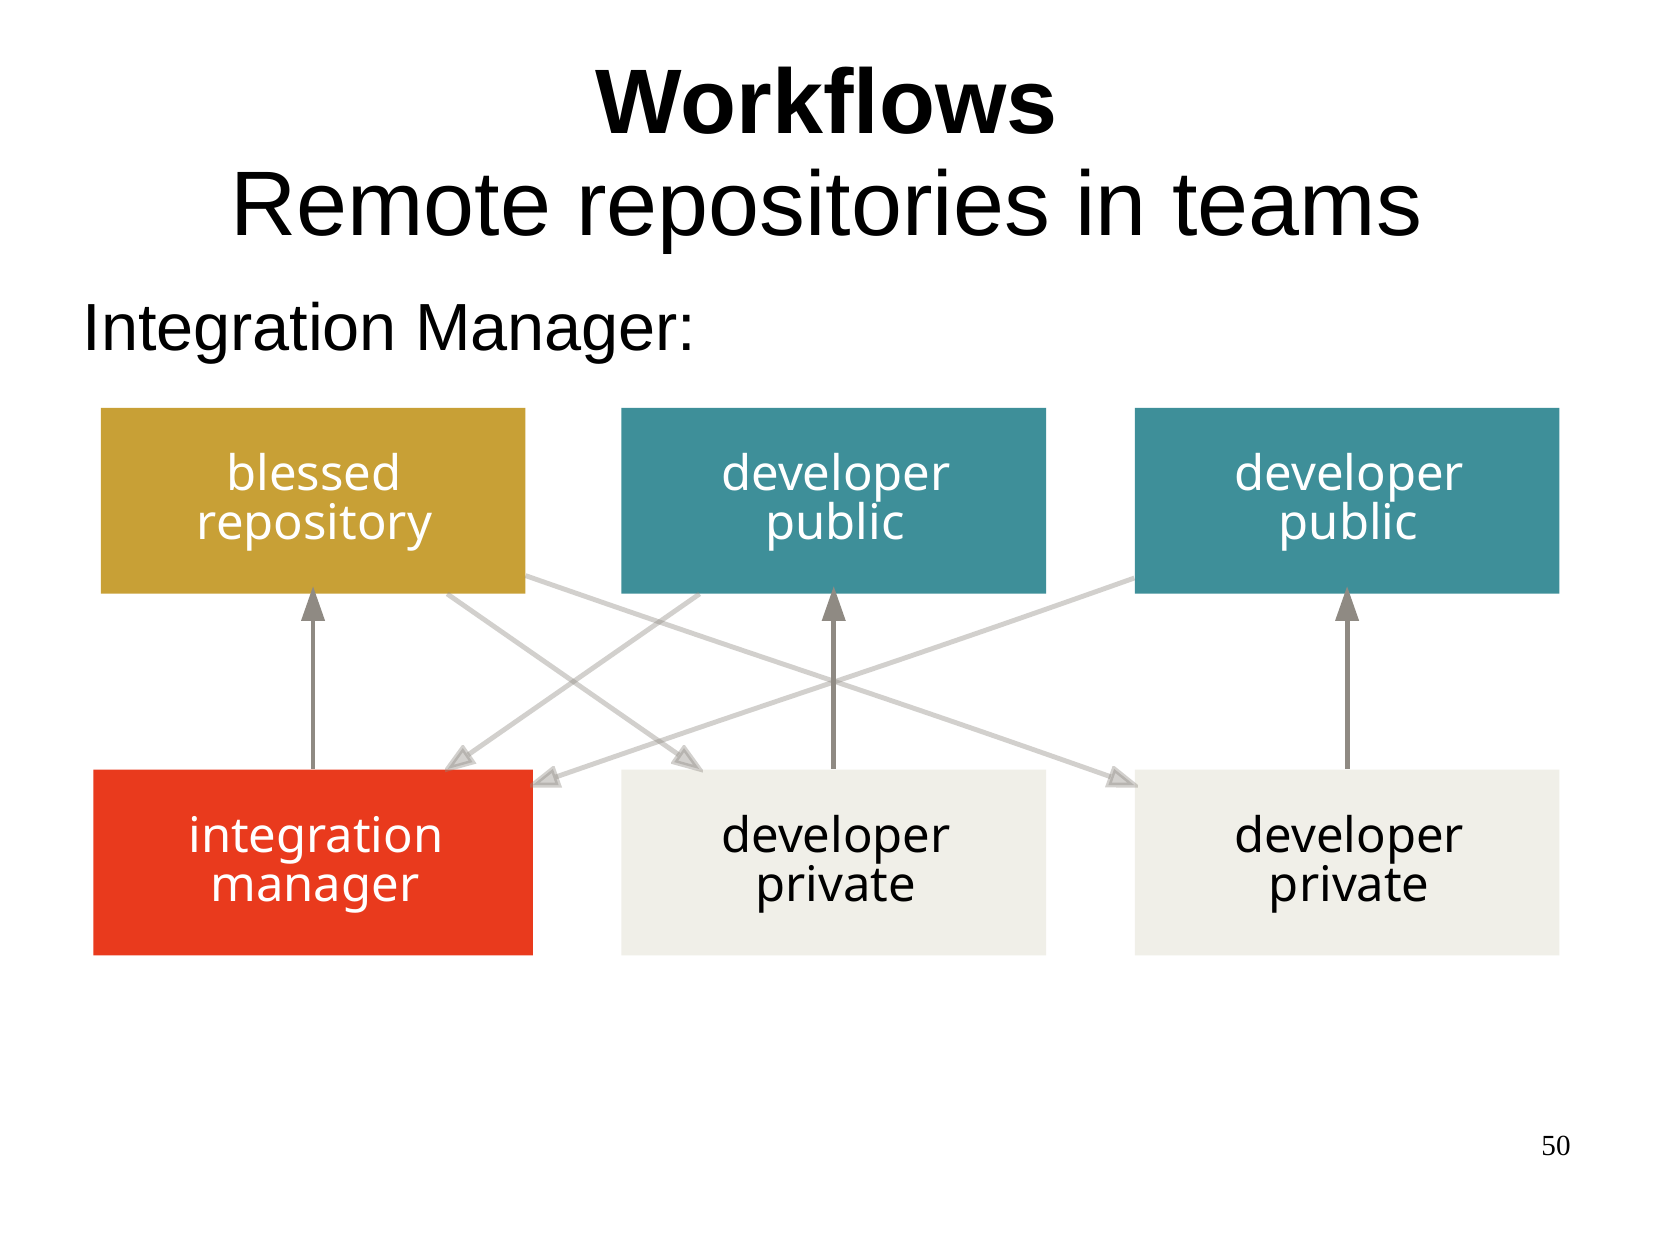

# Workflows Remote repositories in teams
Integration Manager:
50